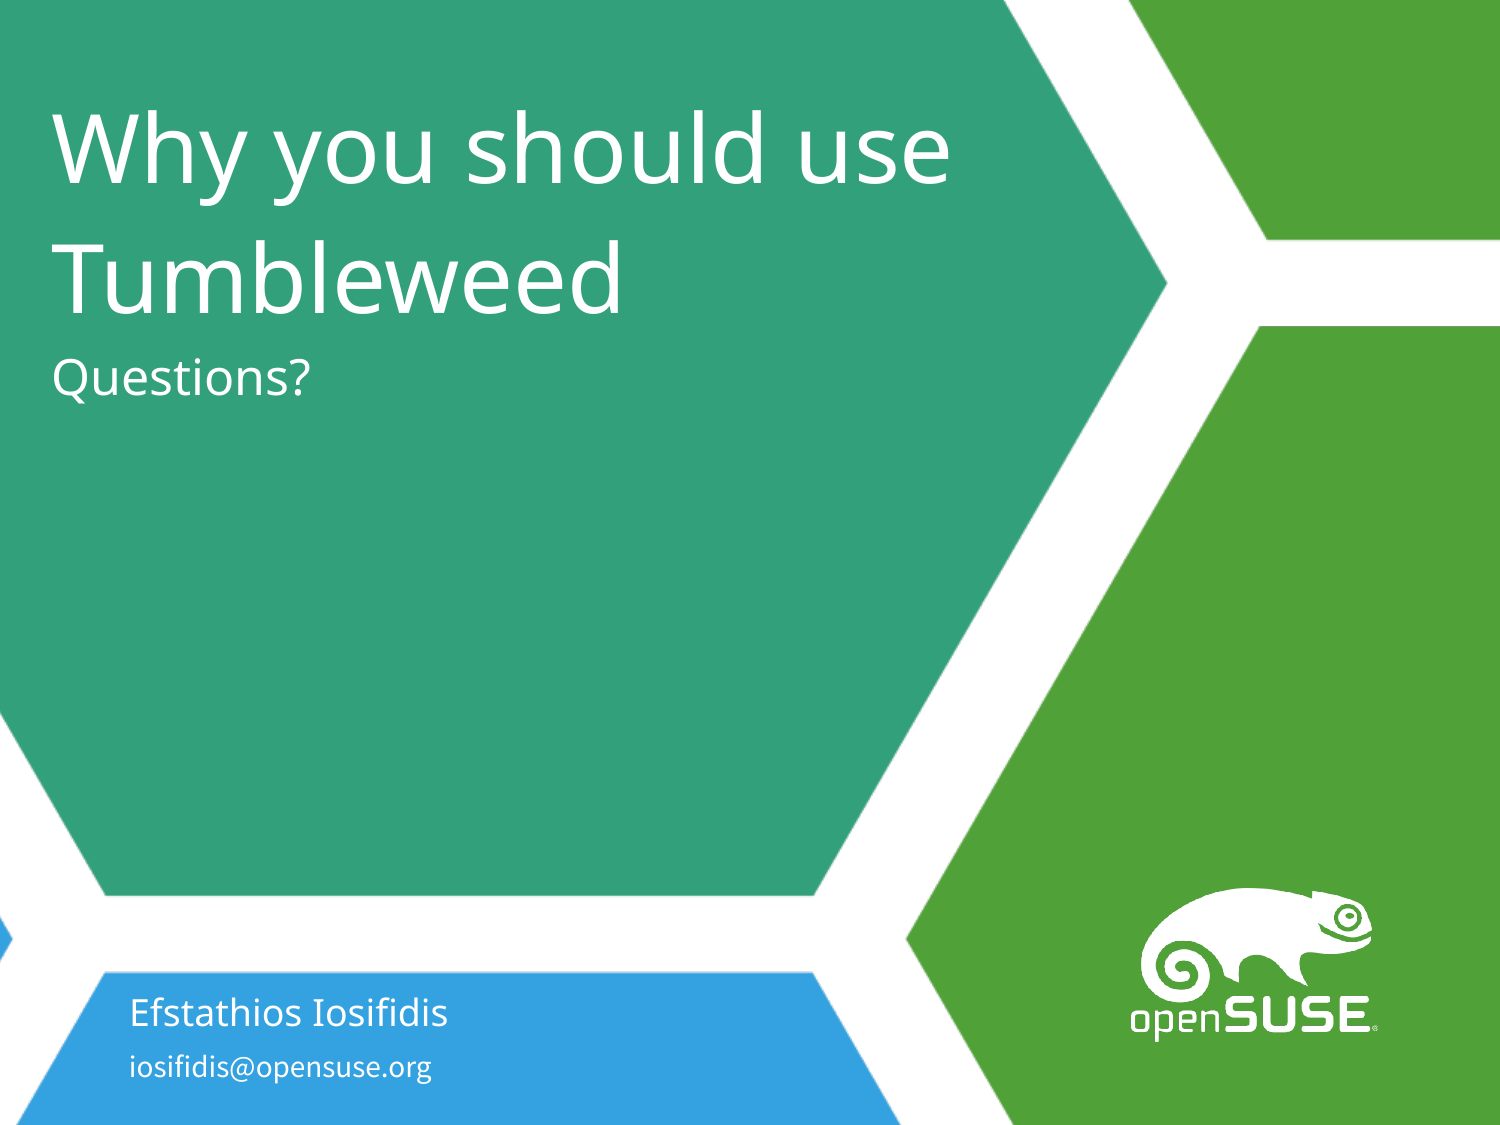

# Why you should use Tumbleweed Questions?
Efstathios Iosifidis
iosifidis@opensuse.org